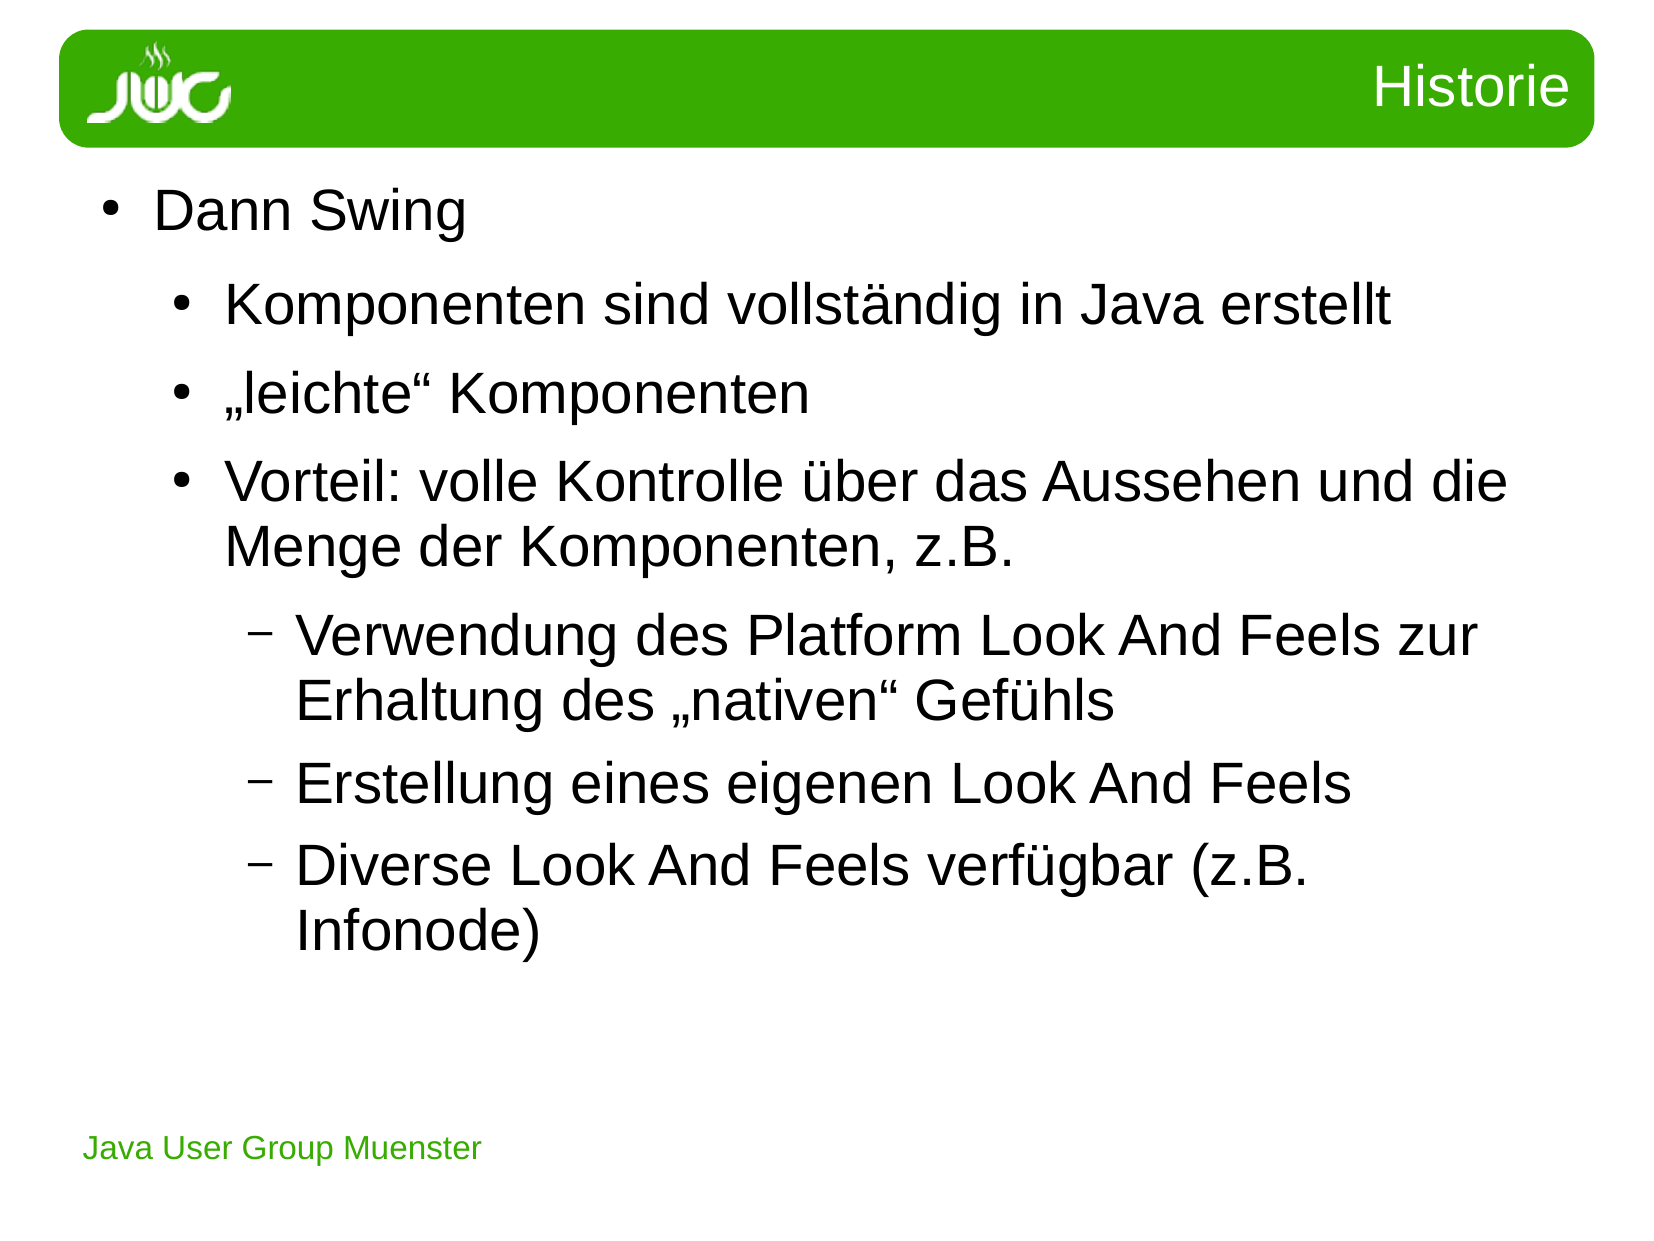

# Historie
Dann Swing
Komponenten sind vollständig in Java erstellt
„leichte“ Komponenten
Vorteil: volle Kontrolle über das Aussehen und die Menge der Komponenten, z.B.
Verwendung des Platform Look And Feels zur Erhaltung des „nativen“ Gefühls
Erstellung eines eigenen Look And Feels
Diverse Look And Feels verfügbar (z.B. Infonode)